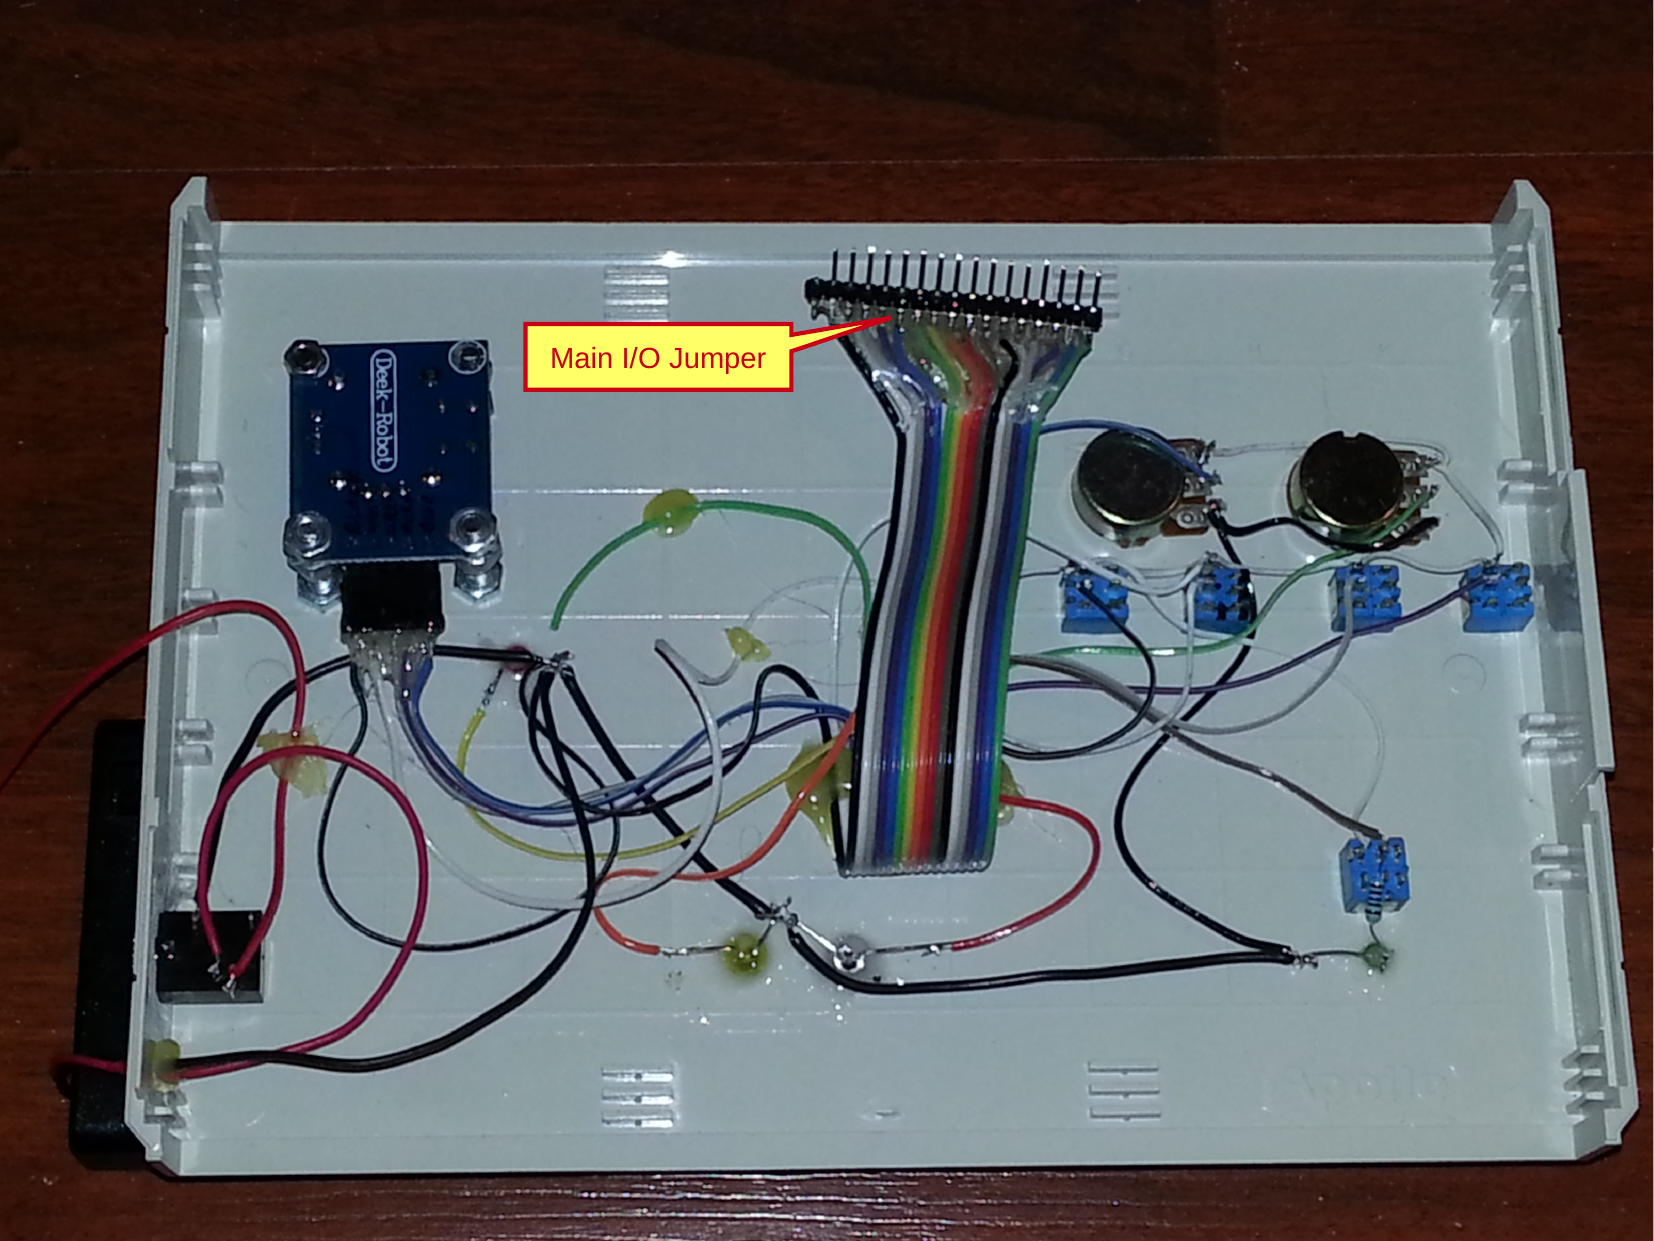

Main I/O Jumper
DMXW Gateway - J.van Schouwen, 2014
13